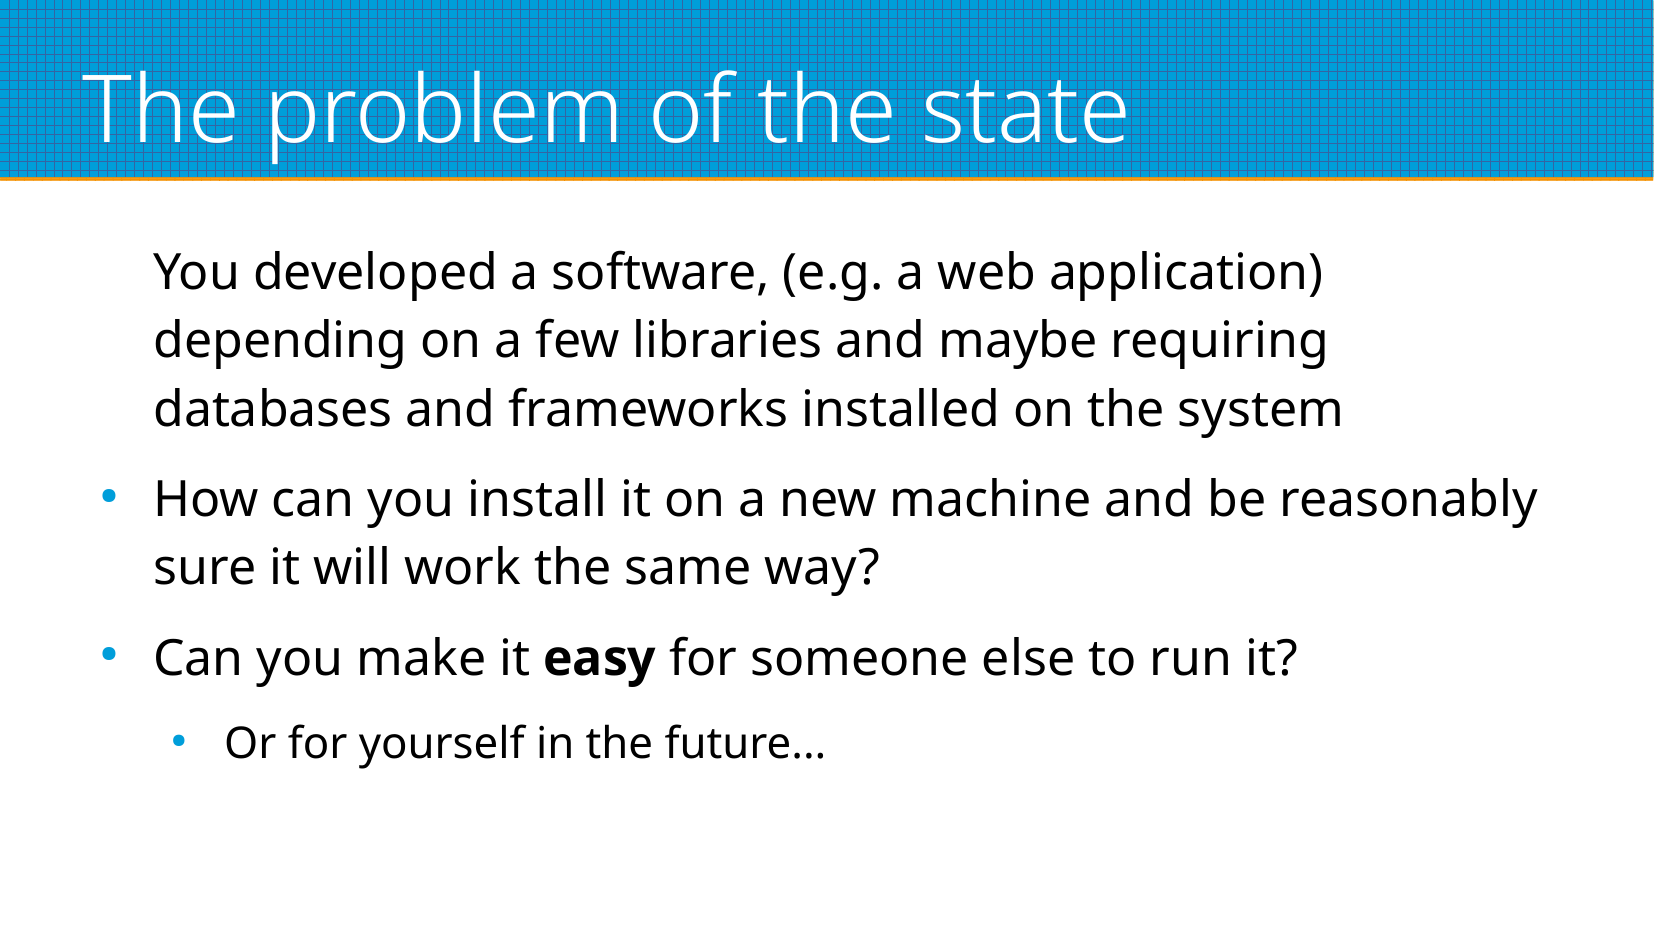

# The problem of the state
You developed a software, (e.g. a web application) depending on a few libraries and maybe requiring databases and frameworks installed on the system
How can you install it on a new machine and be reasonably sure it will work the same way?
Can you make it easy for someone else to run it?
Or for yourself in the future...